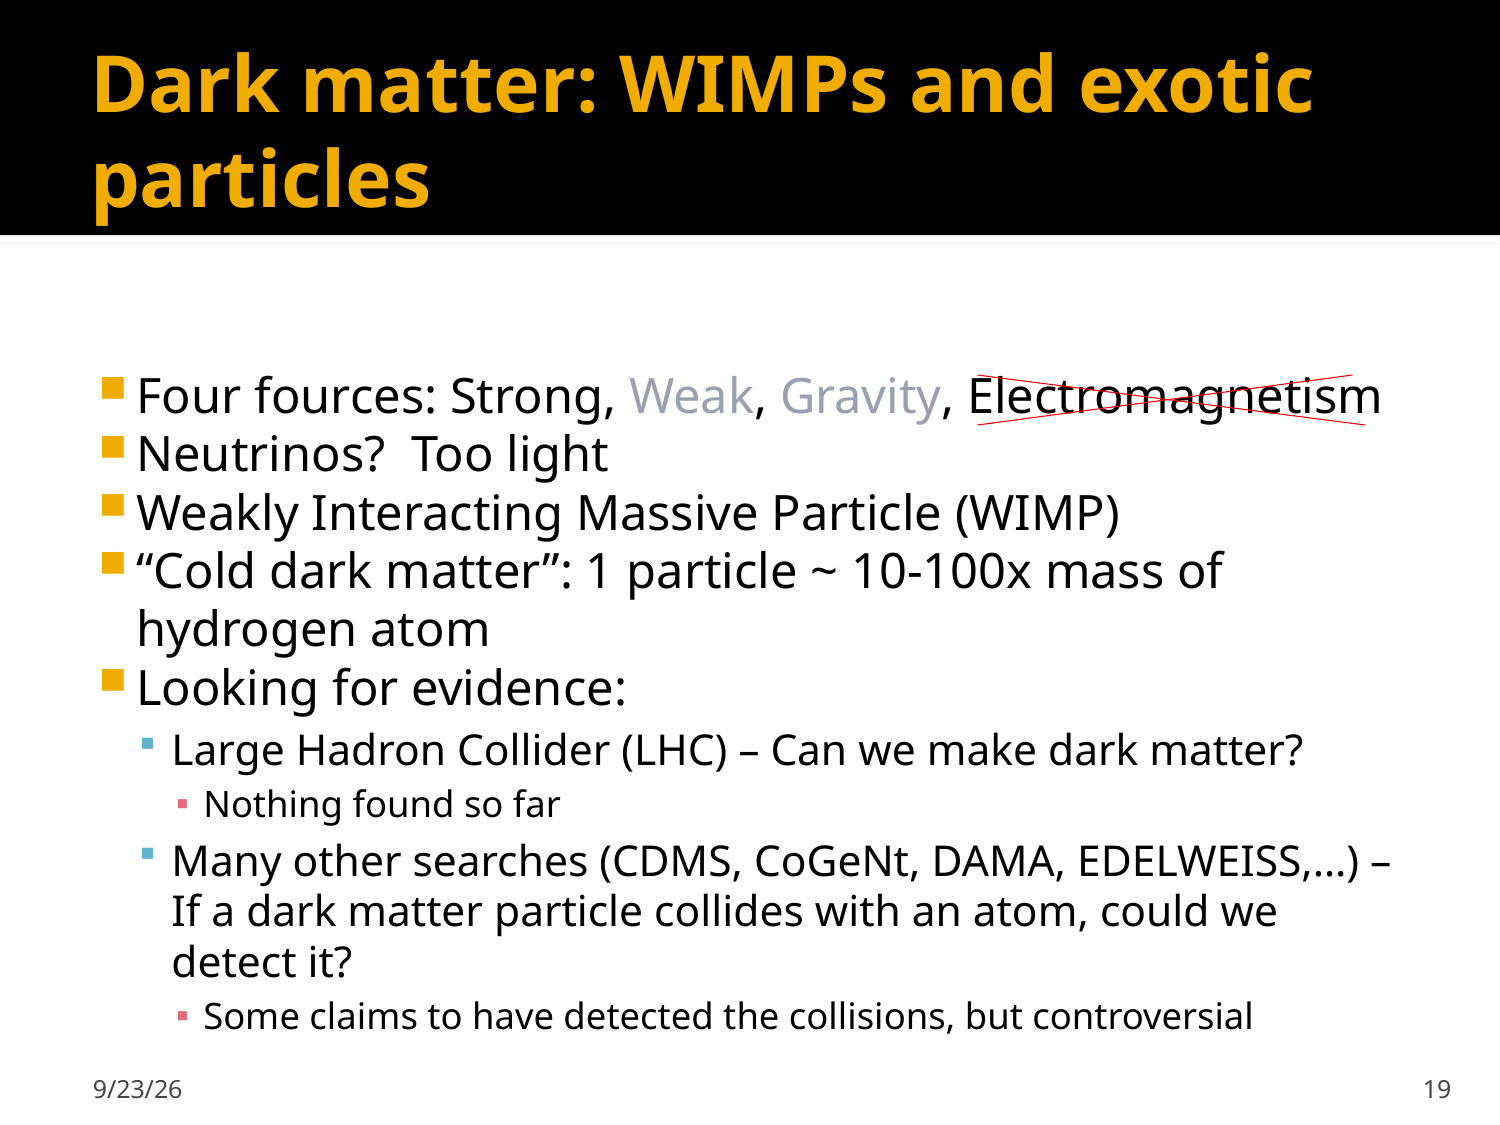

# Dark matter: WIMPs and exotic particles
Four fources: Strong, Weak, Gravity, Electromagnetism
Neutrinos? Too light
Weakly Interacting Massive Particle (WIMP)
“Cold dark matter”: 1 particle ~ 10-100x mass of hydrogen atom
Looking for evidence:
Large Hadron Collider (LHC) – Can we make dark matter?
Nothing found so far
Many other searches (CDMS, CoGeNt, DAMA, EDELWEISS,…) – If a dark matter particle collides with an atom, could we detect it?
Some claims to have detected the collisions, but controversial